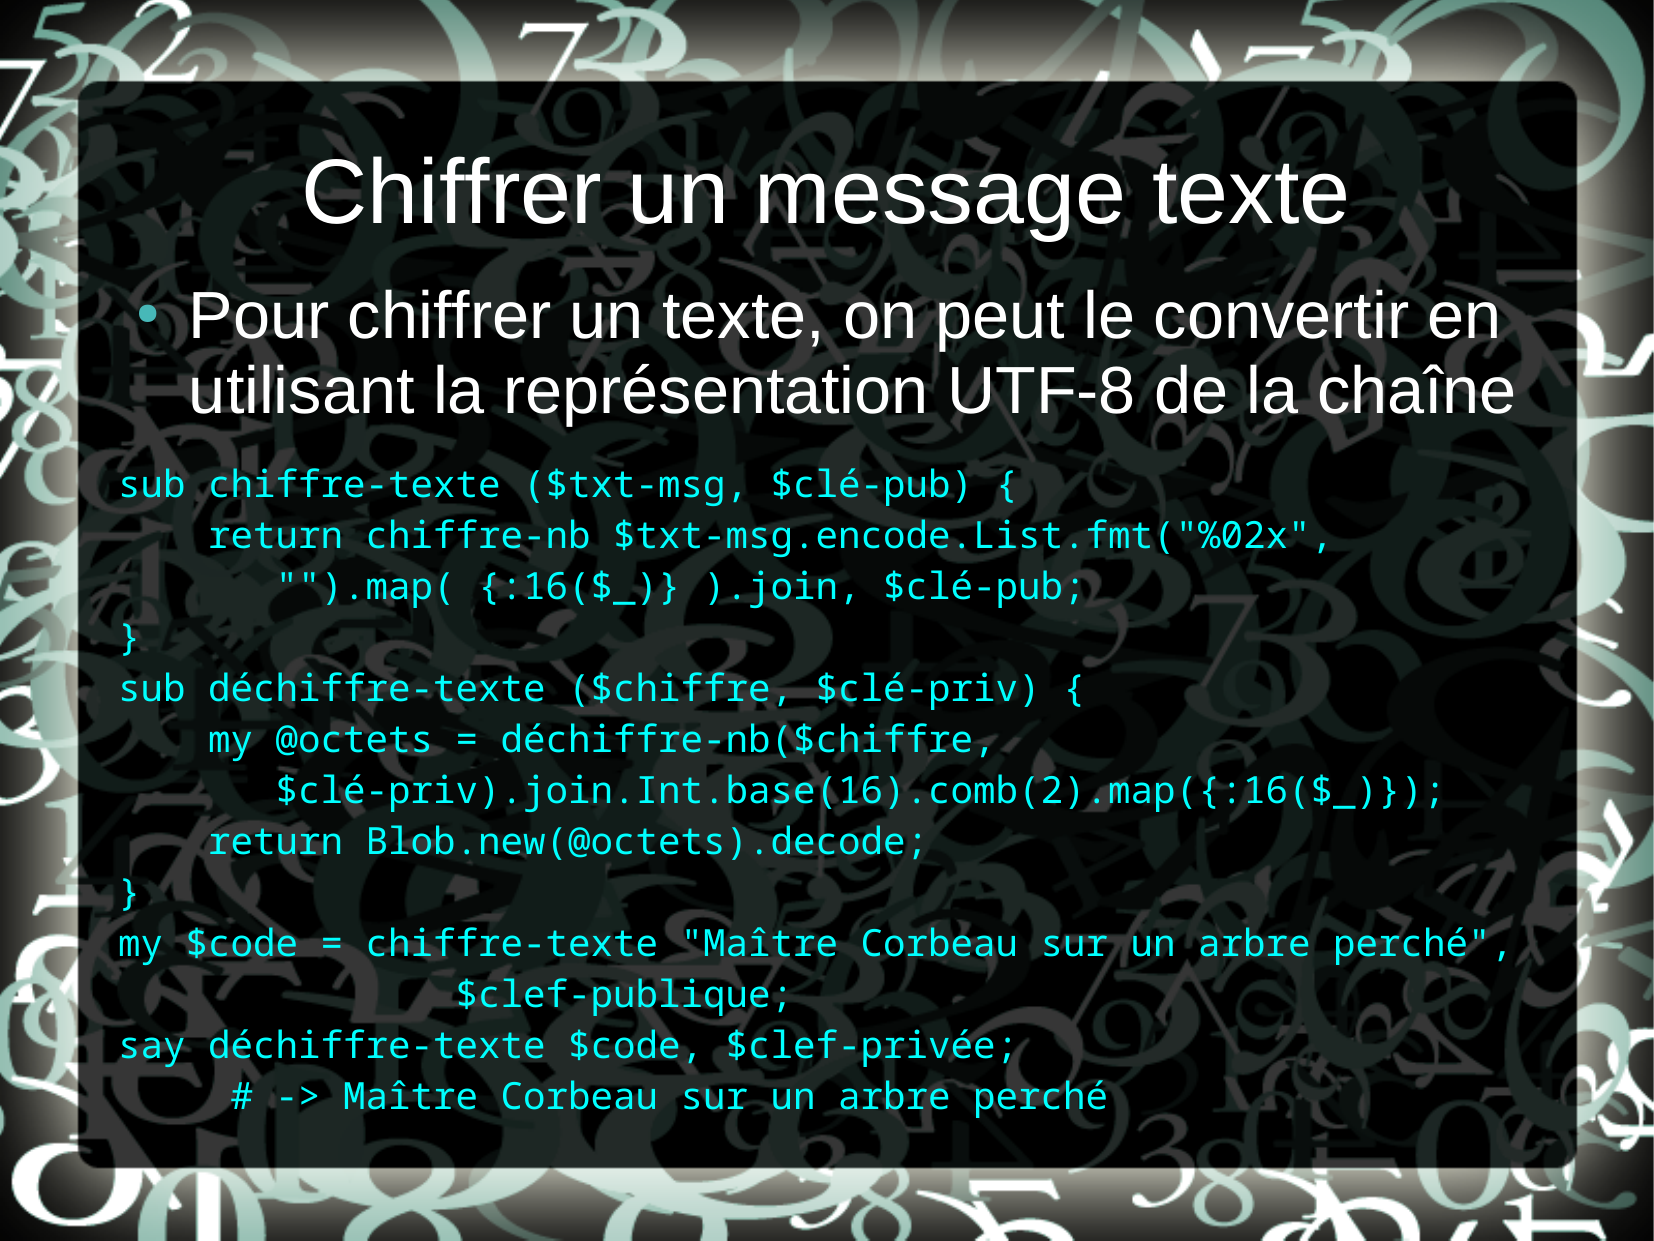

# Chiffrer un message texte
Pour chiffrer un texte, on peut le convertir en utilisant la représentation UTF-8 de la chaîne
sub chiffre-texte ($txt-msg, $clé-pub) {
 return chiffre-nb $txt-msg.encode.List.fmt("%02x",
 "").map( {:16($_)} ).join, $clé-pub;
}
sub déchiffre-texte ($chiffre, $clé-priv) {
 my @octets = déchiffre-nb($chiffre,
 $clé-priv).join.Int.base(16).comb(2).map({:16($_)});
 return Blob.new(@octets).decode;
}
my $code = chiffre-texte "Maître Corbeau sur un arbre perché",
 $clef-publique;
say déchiffre-texte $code, $clef-privée;
 # -> Maître Corbeau sur un arbre perché